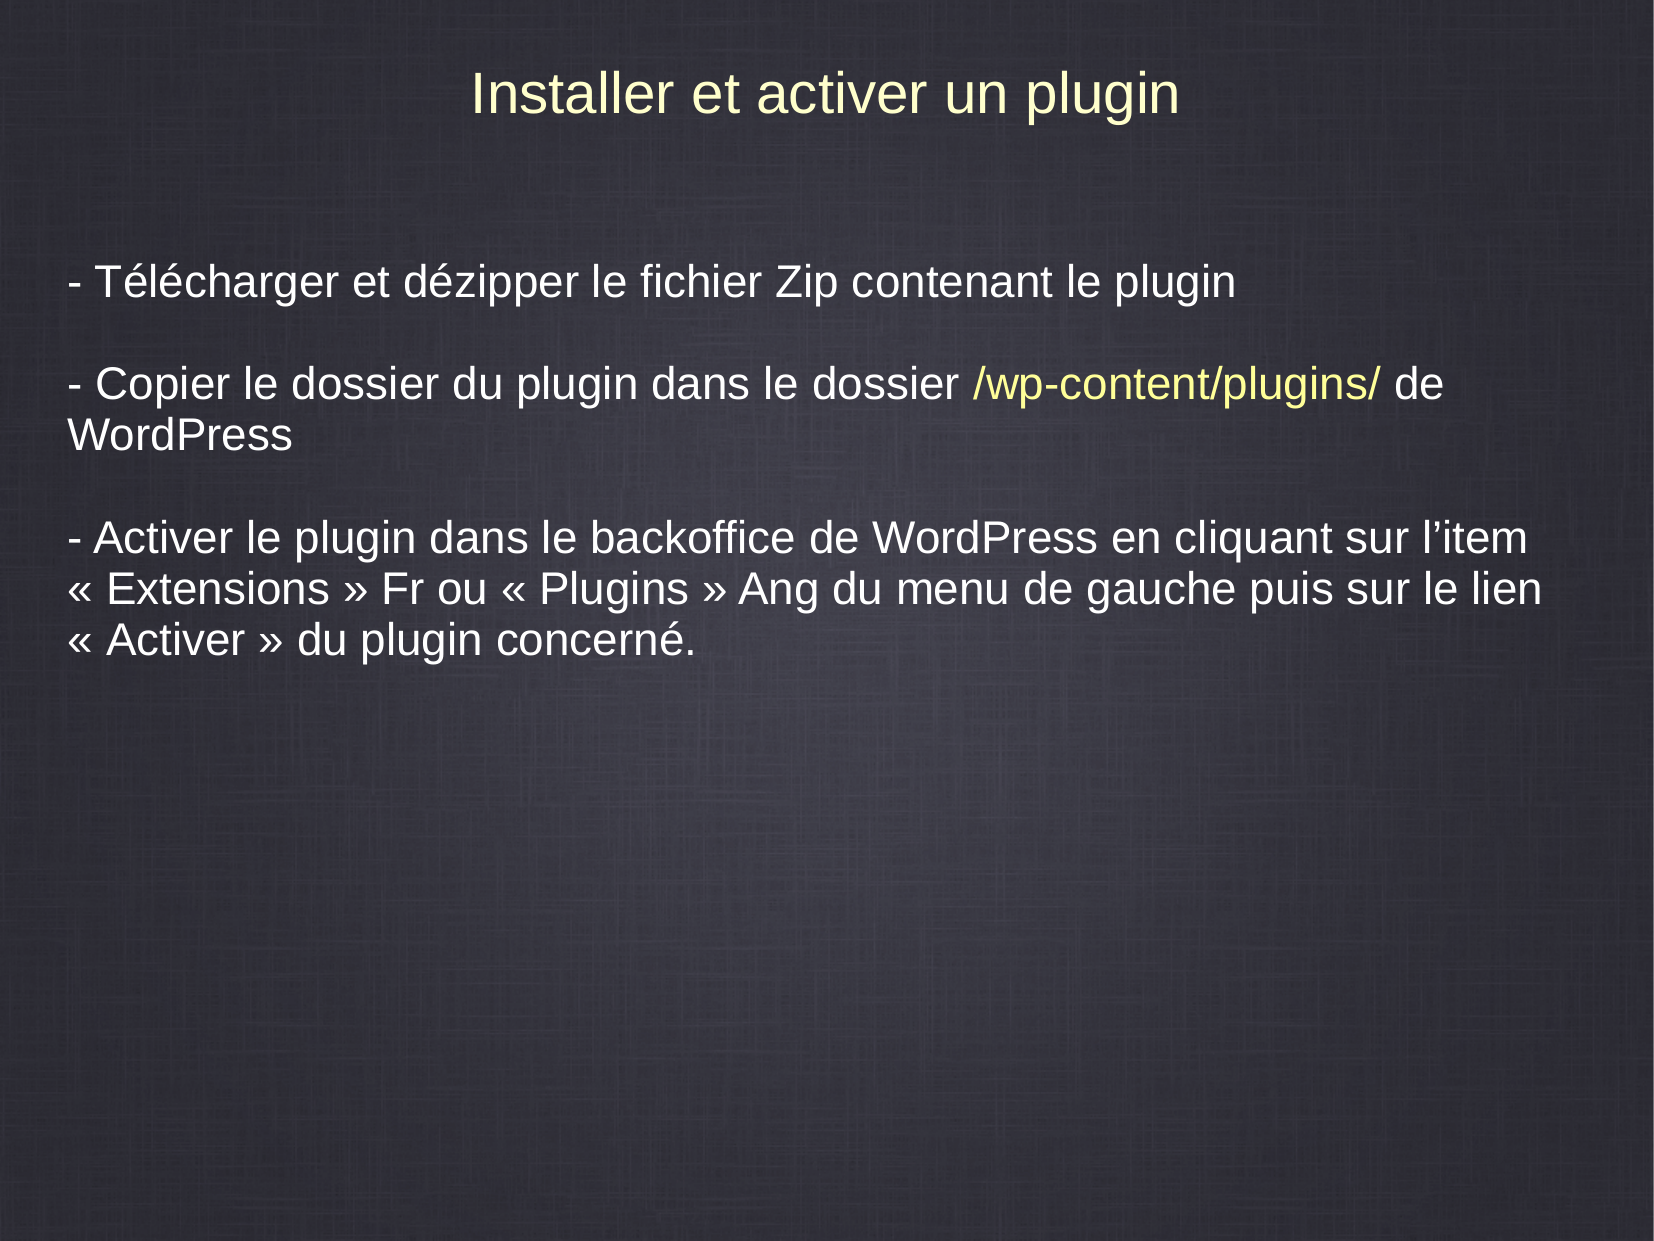

Installer et activer un plugin
- Télécharger et dézipper le fichier Zip contenant le plugin
- Copier le dossier du plugin dans le dossier /wp-content/plugins/ de WordPress
- Activer le plugin dans le backoffice de WordPress en cliquant sur l’item « Extensions » Fr ou « Plugins » Ang du menu de gauche puis sur le lien « Activer » du plugin concerné.